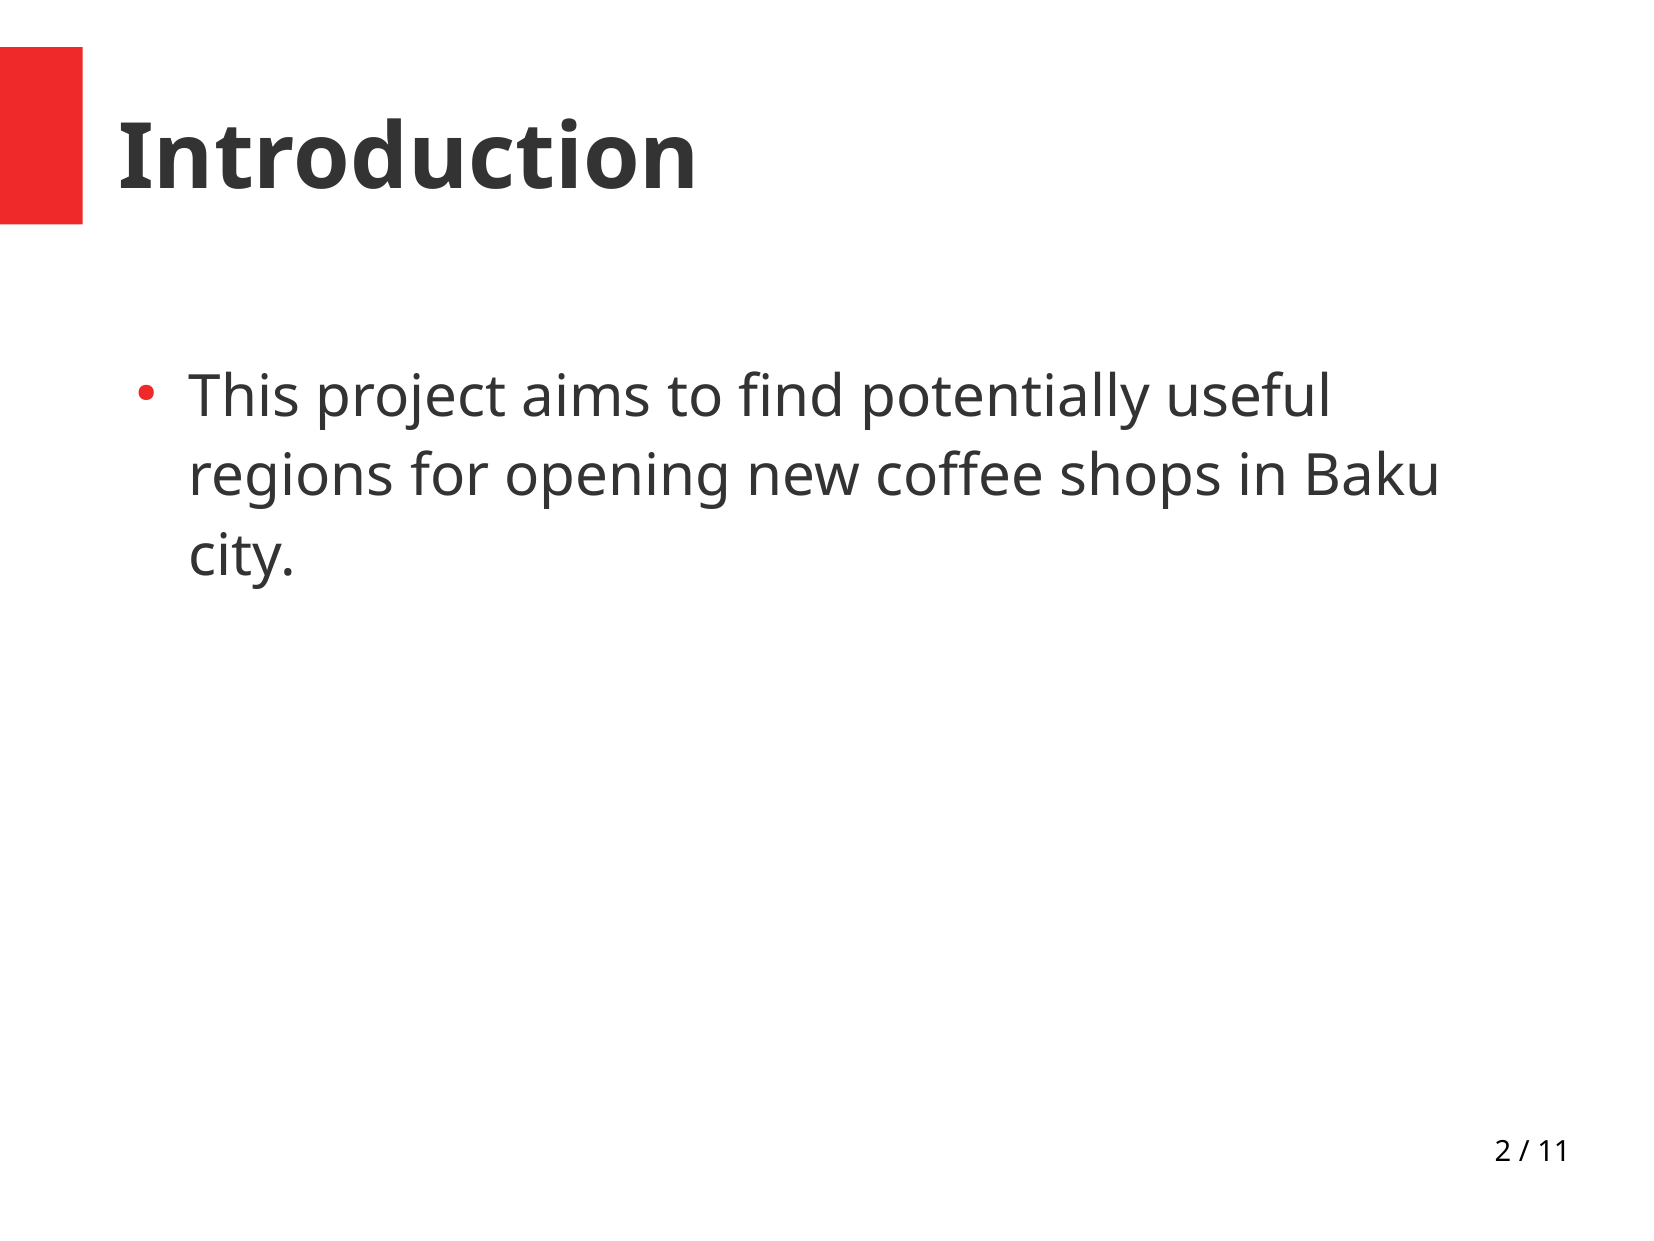

# Introduction
This project aims to find potentially useful regions for opening new coffee shops in Baku city.
2